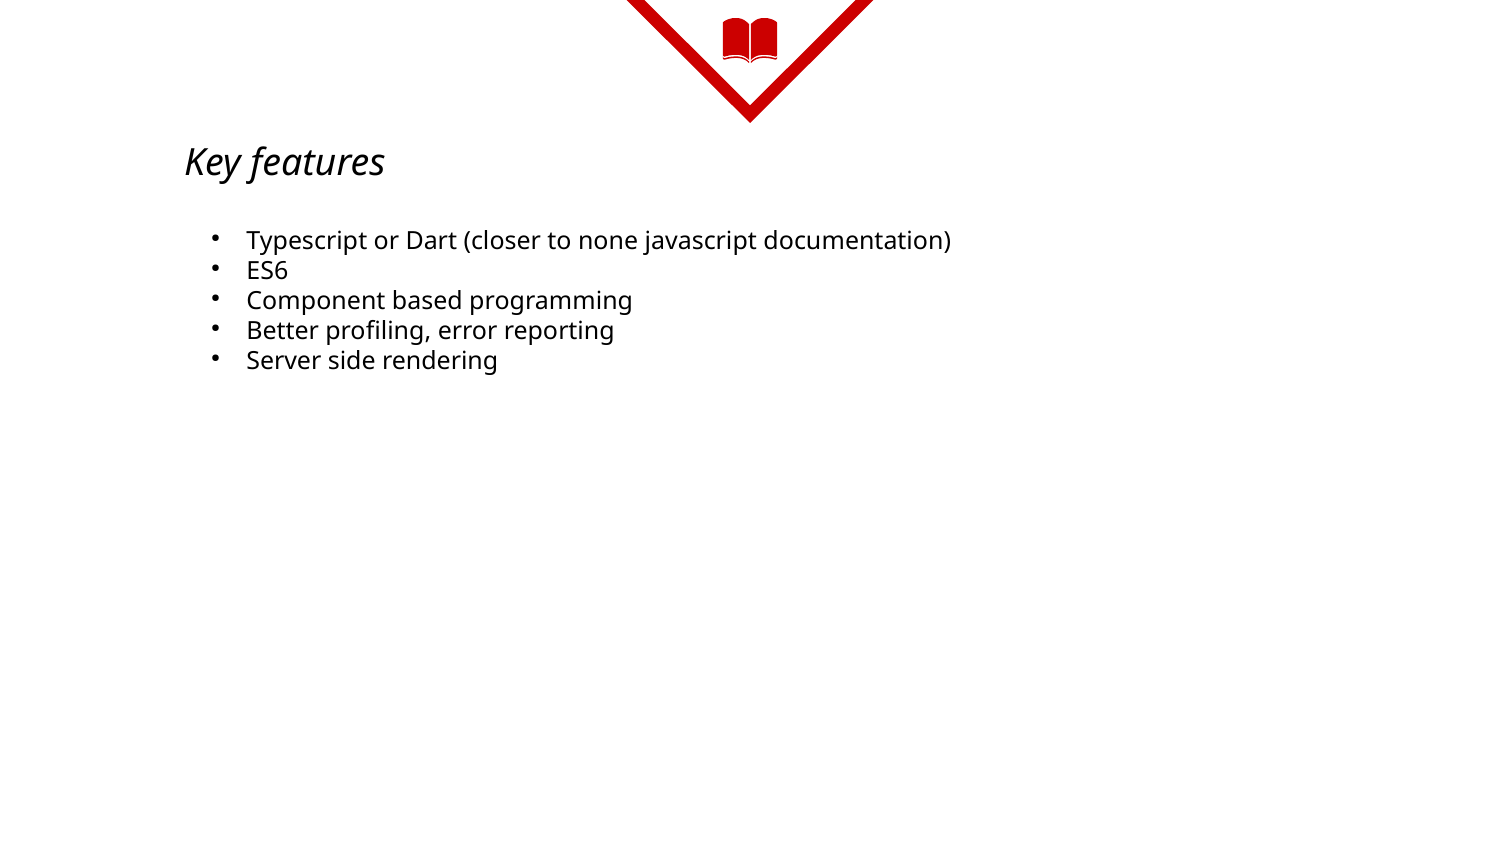

# Key features
Typescript or Dart (closer to none javascript documentation)
ES6
Component based programming
Better profiling, error reporting
Server side rendering